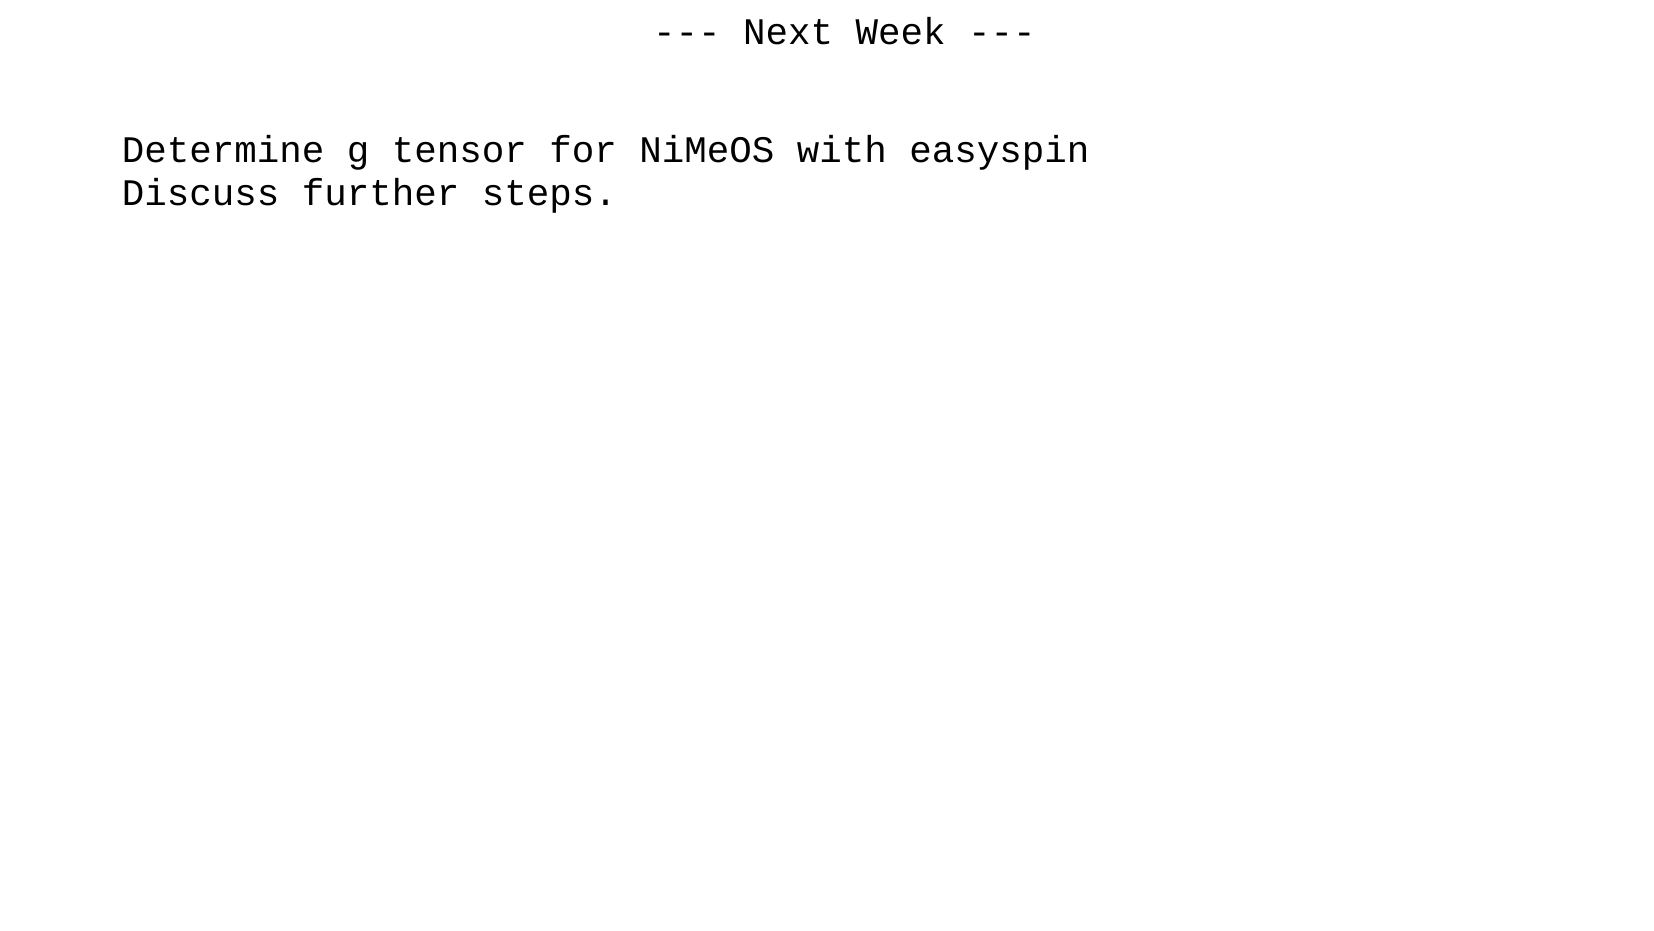

--- Next Week ---
Determine g tensor for NiMeOS with easyspin
Discuss further steps.